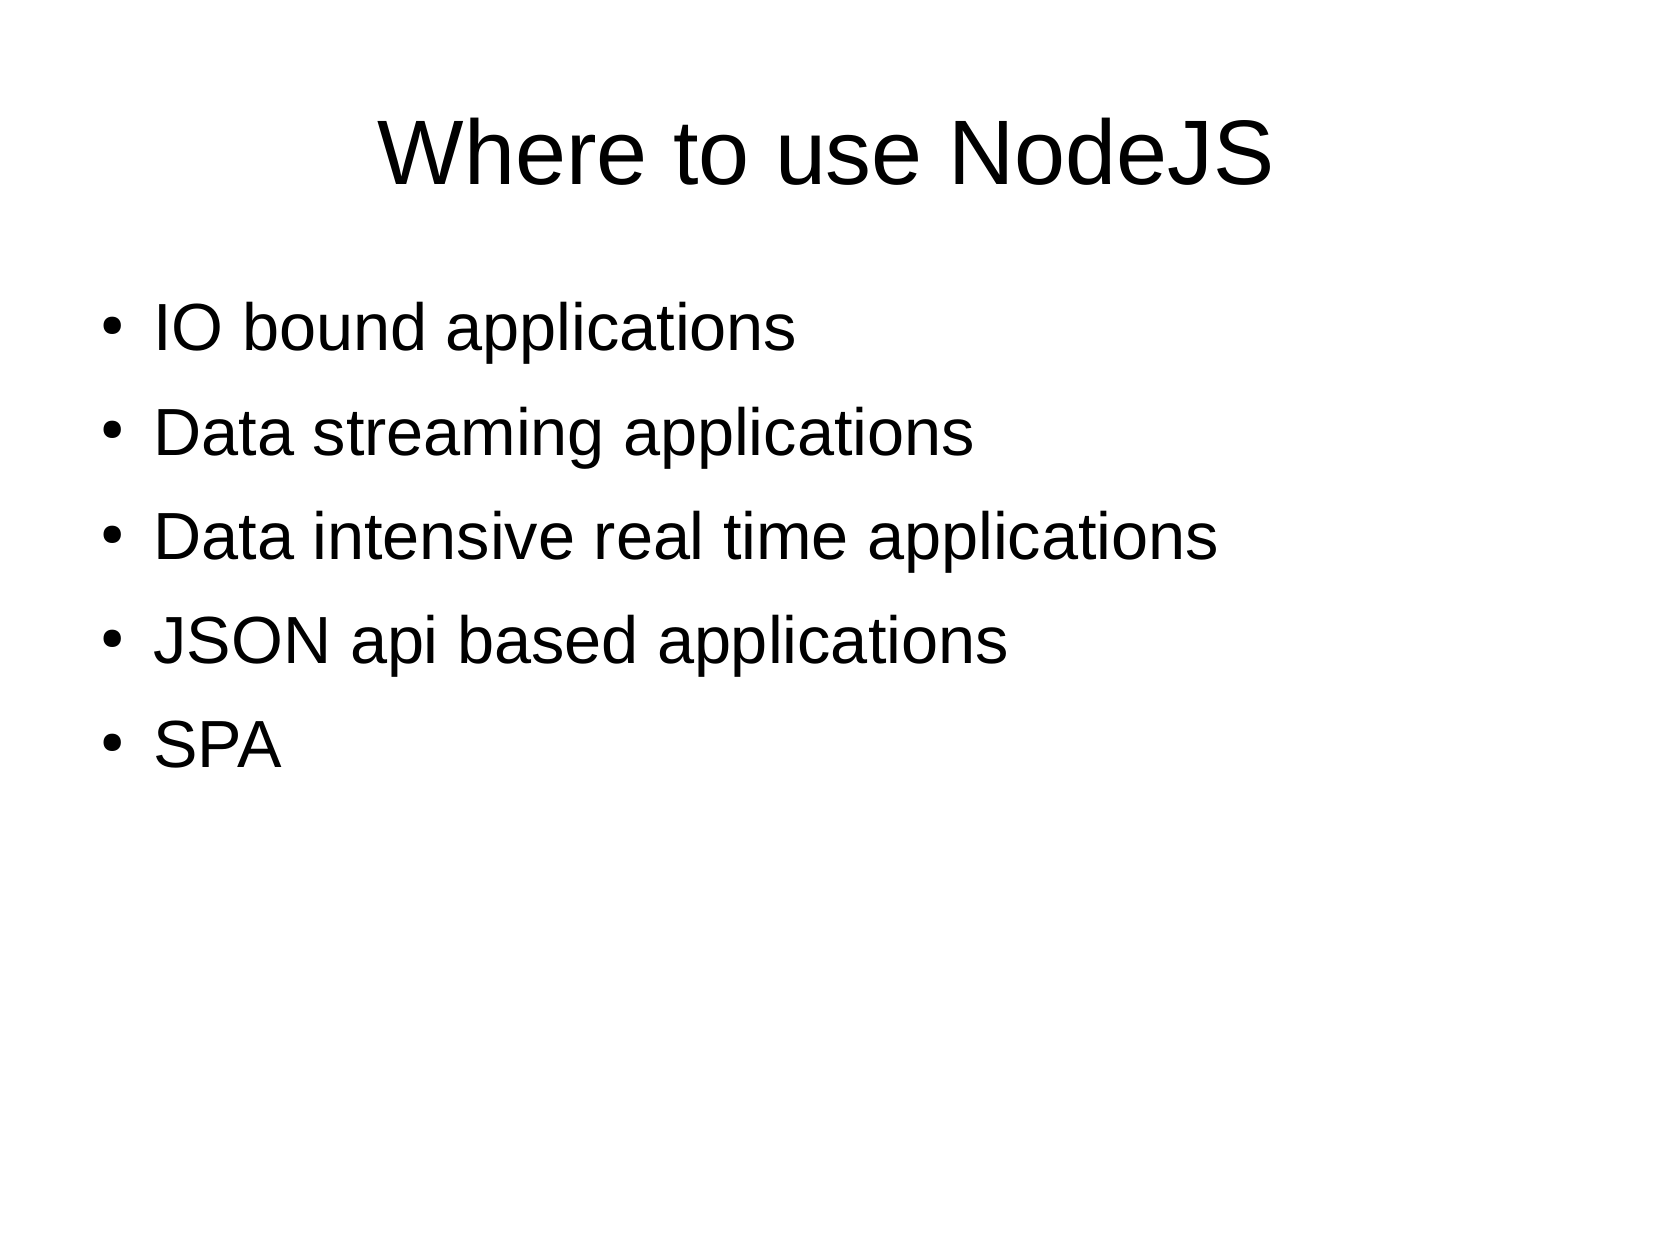

# Where to use NodeJS
IO bound applications
Data streaming applications
Data intensive real time applications
JSON api based applications
SPA